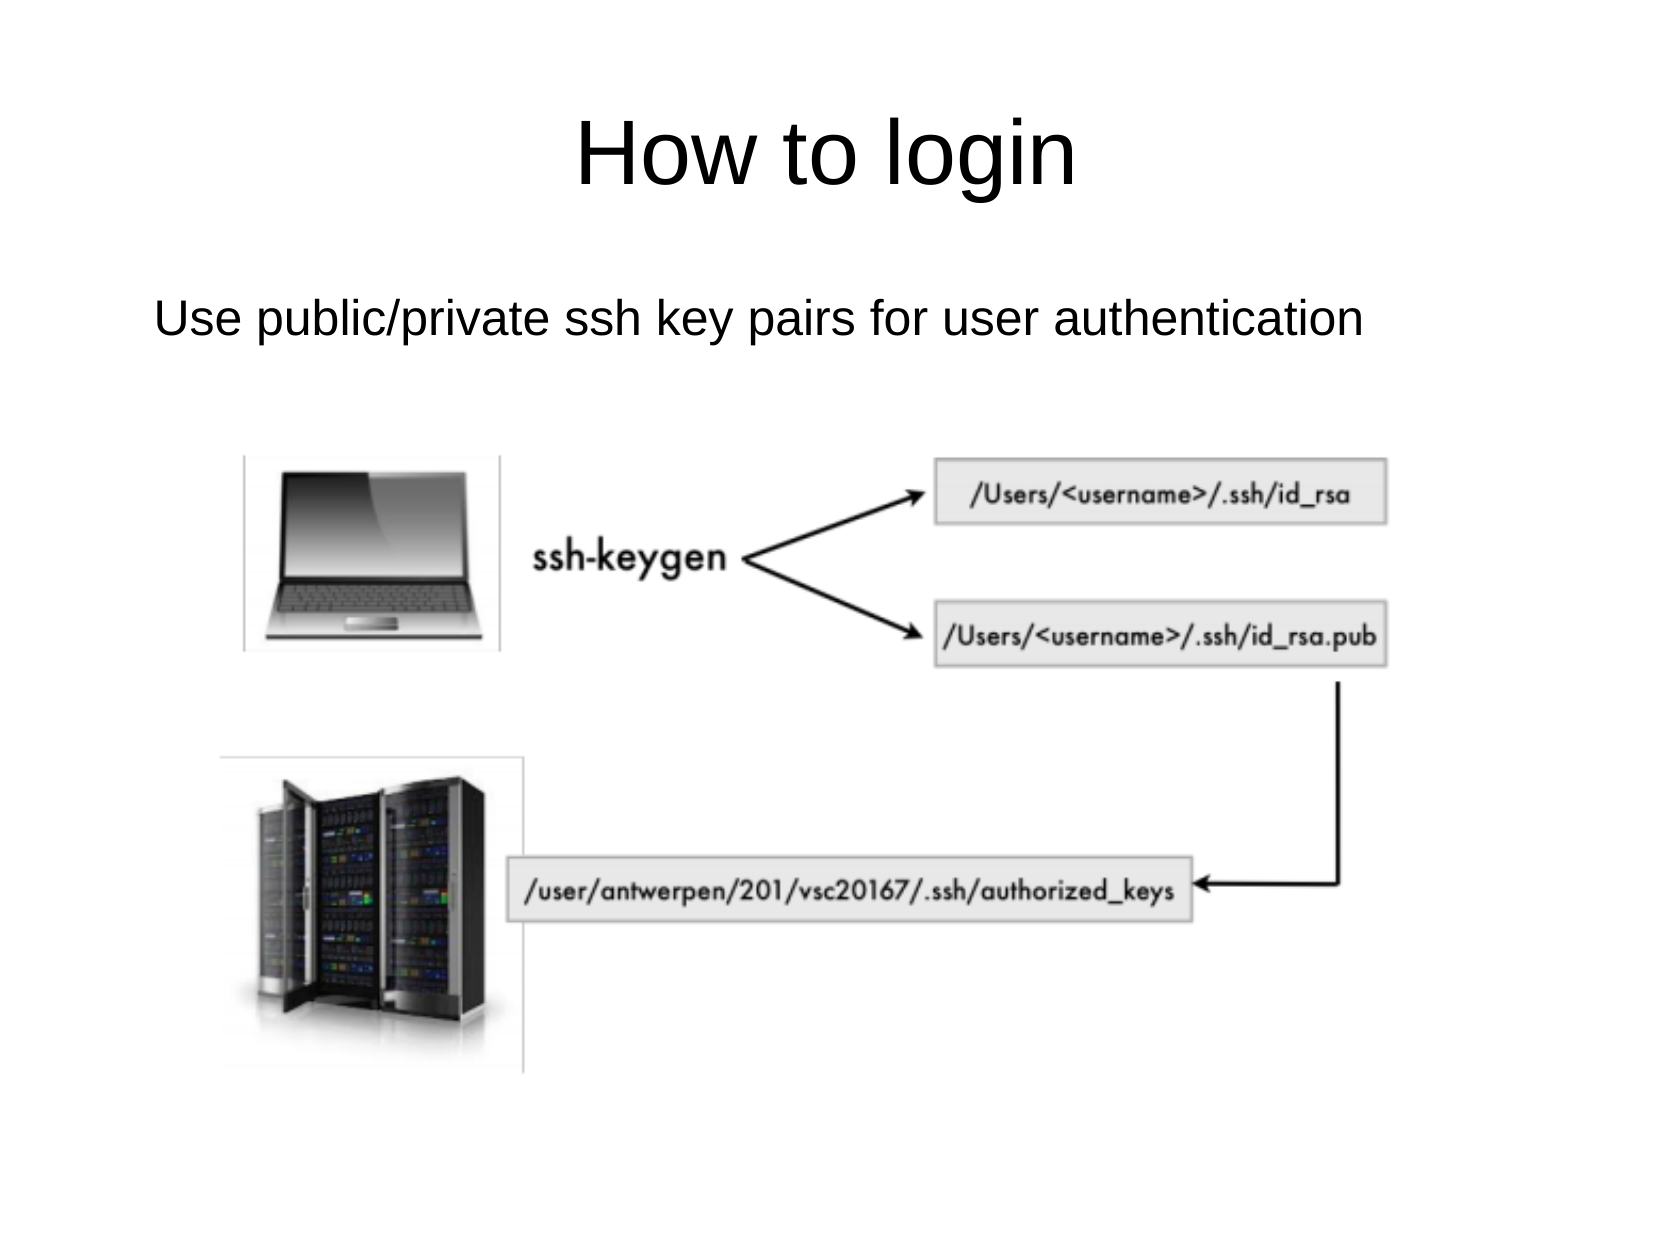

# How to login
Use public/private ssh key pairs for user authentication